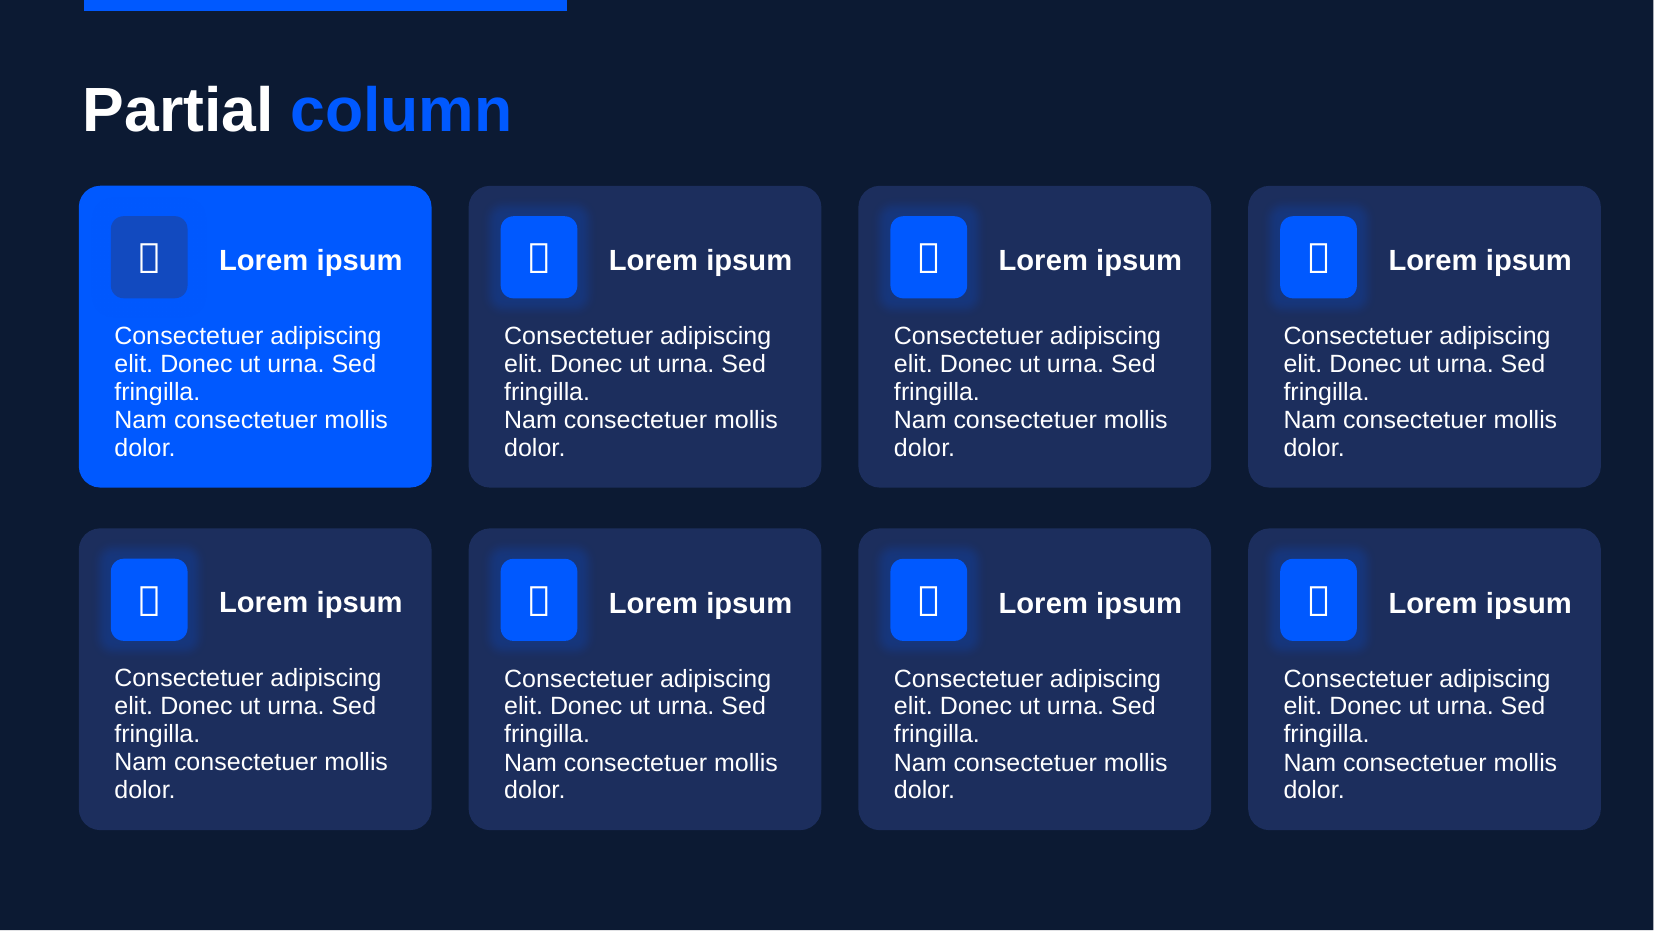

# Partial column




Lorem ipsum
Lorem ipsum
Lorem ipsum
Lorem ipsum
Consectetuer adipiscing elit. Donec ut urna. Sed fringilla.
Nam consectetuer mollis dolor.
Consectetuer adipiscing elit. Donec ut urna. Sed fringilla.
Nam consectetuer mollis dolor.
Consectetuer adipiscing elit. Donec ut urna. Sed fringilla.
Nam consectetuer mollis dolor.
Consectetuer adipiscing elit. Donec ut urna. Sed fringilla.
Nam consectetuer mollis dolor.




Lorem ipsum
Lorem ipsum
Lorem ipsum
Lorem ipsum
Consectetuer adipiscing elit. Donec ut urna. Sed fringilla.
Nam consectetuer mollis dolor.
Consectetuer adipiscing elit. Donec ut urna. Sed fringilla.
Nam consectetuer mollis dolor.
Consectetuer adipiscing elit. Donec ut urna. Sed fringilla.
Nam consectetuer mollis dolor.
Consectetuer adipiscing elit. Donec ut urna. Sed fringilla.
Nam consectetuer mollis dolor.